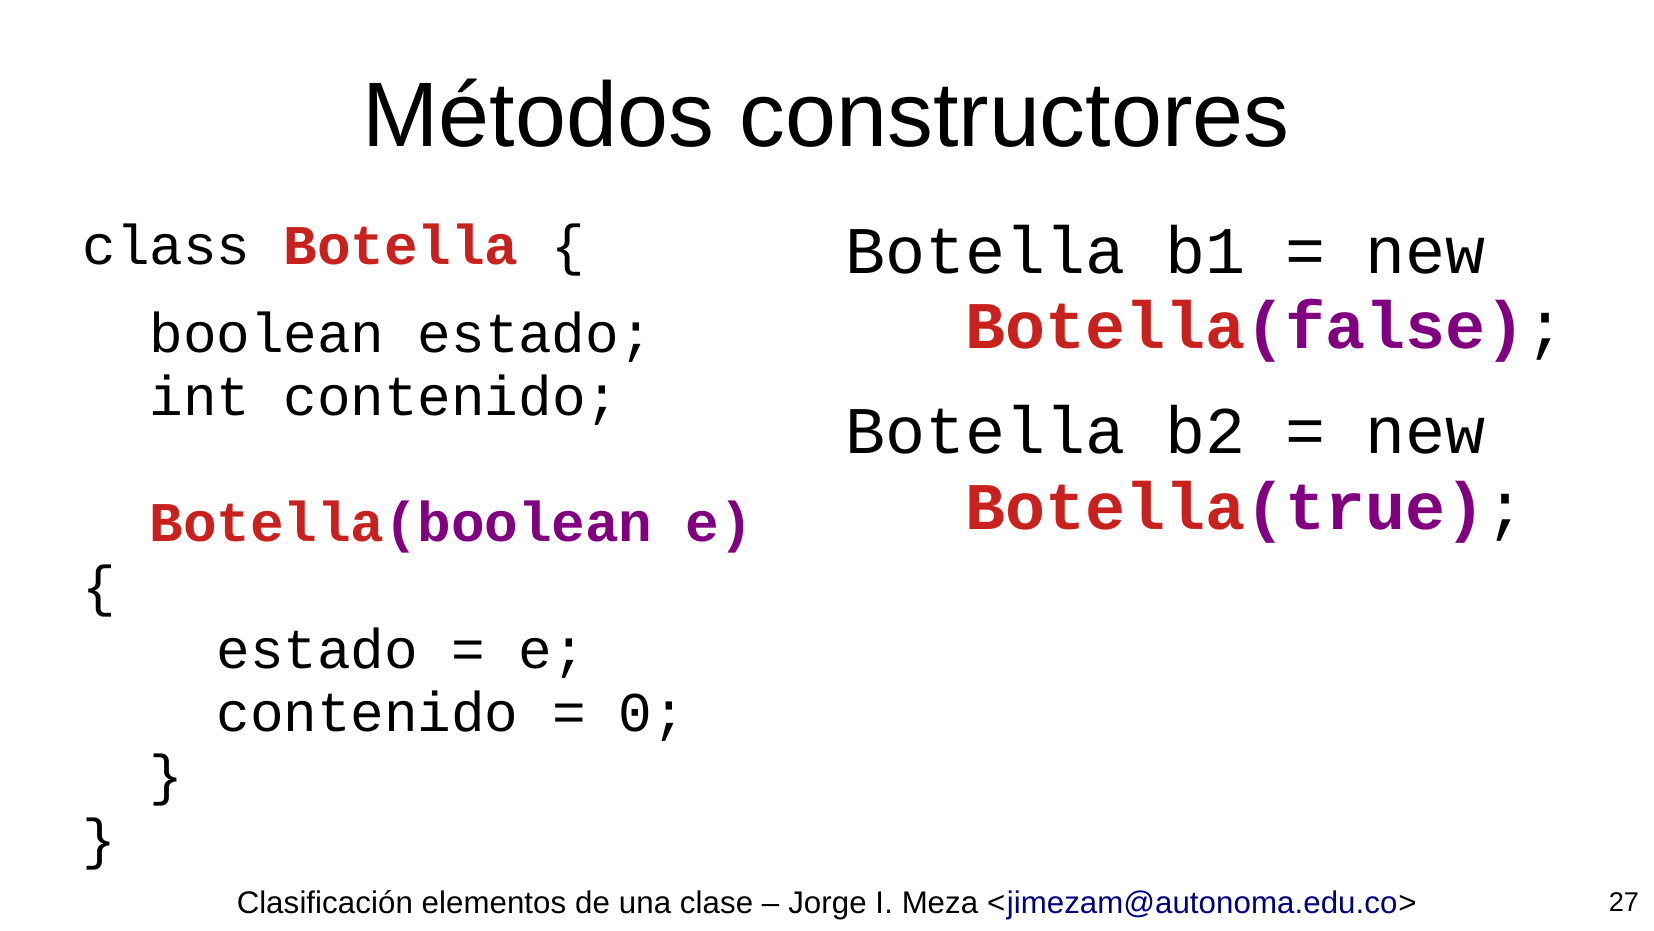

# Métodos constructores
class Botella {
 boolean estado;
 int contenido;
 Botella(boolean e) {
 estado = e;
 contenido = 0;
 }
}
Botella b1 = new Botella(false);
Botella b2 = new Botella(true);